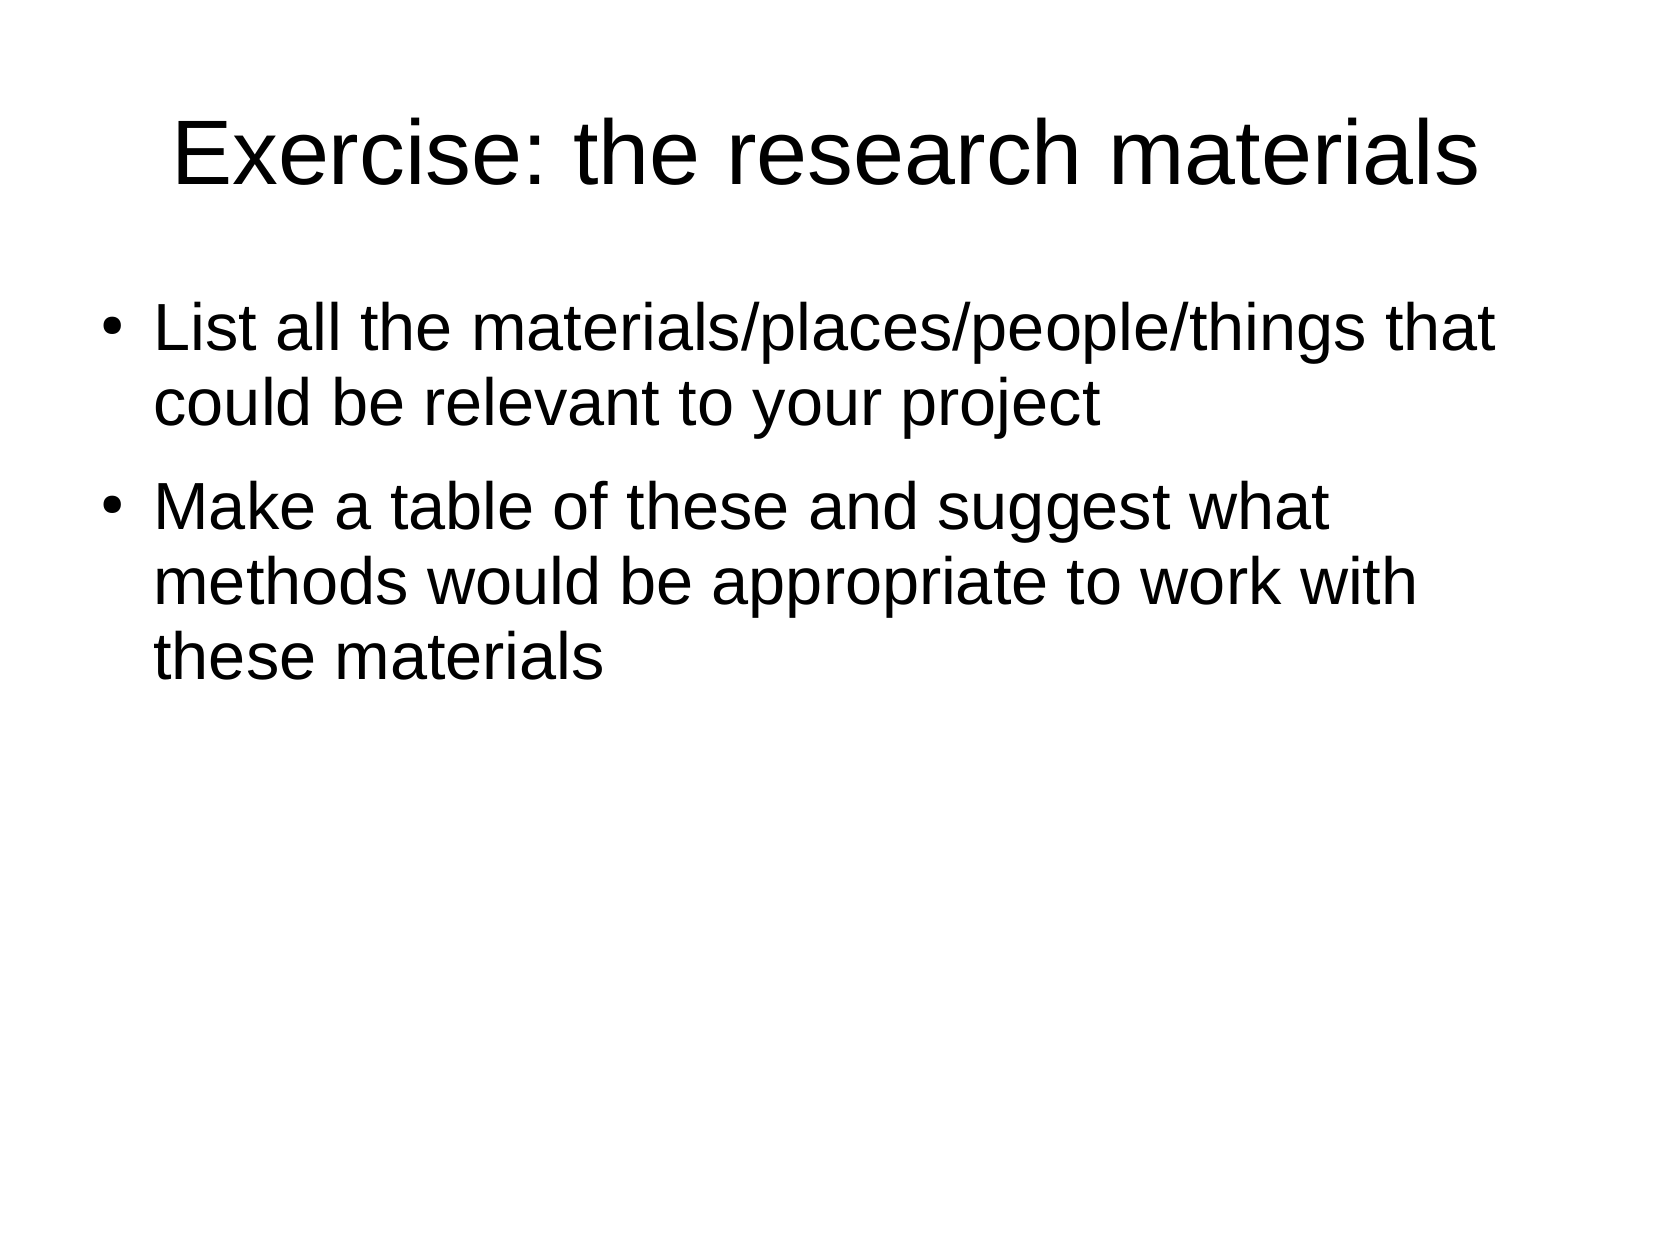

# Exercise: the research materials
List all the materials/places/people/things that could be relevant to your project
Make a table of these and suggest what methods would be appropriate to work with these materials